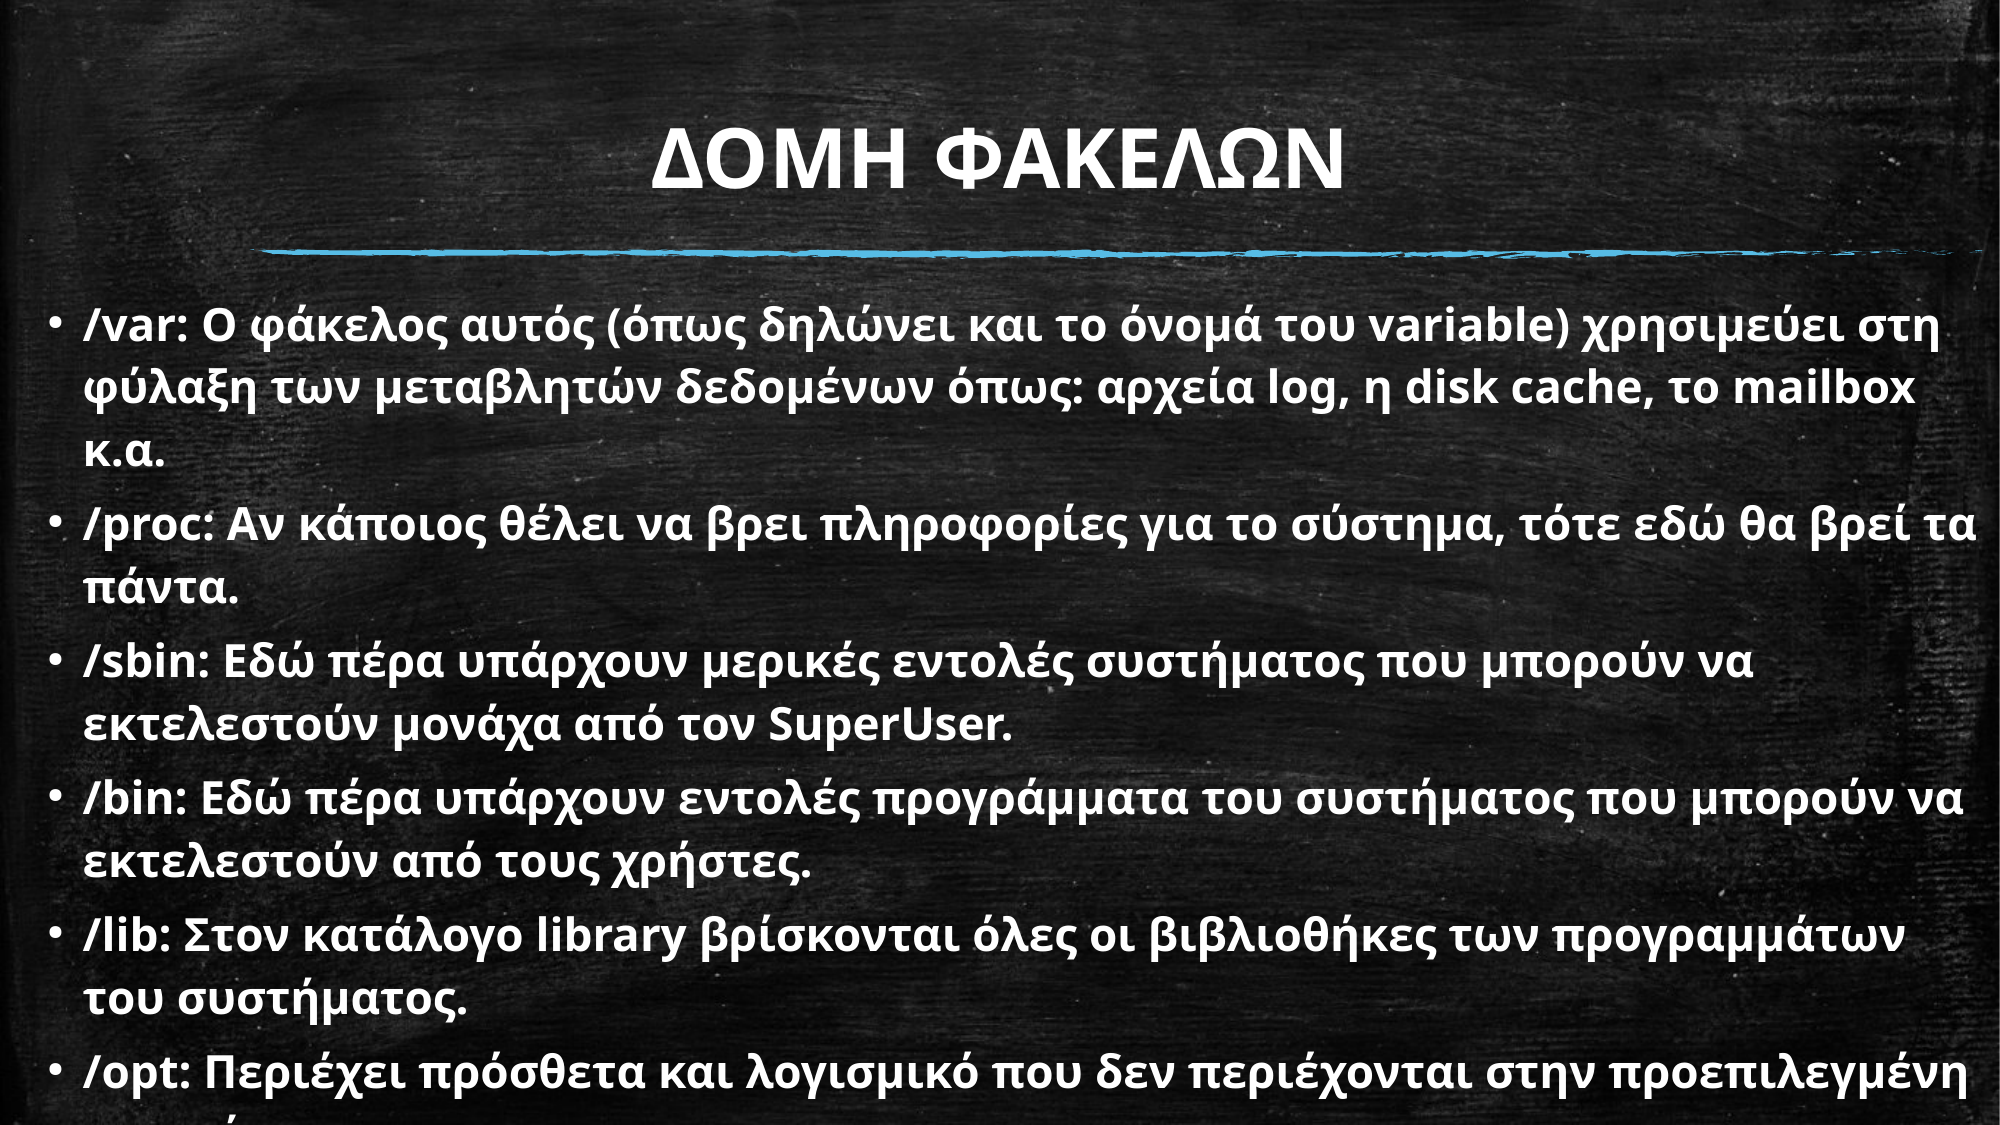

# ΔΟΜΗ ΦΑΚΕΛΩΝ
/var: Ο φάκελος αυτός (όπως δηλώνει και το όνομά του variable) χρησιμεύει στη φύλαξη των μεταβλητών δεδομένων όπως: αρχεία log, η disk cache, το mailbox κ.α.
/proc: Αν κάποιος θέλει να βρει πληροφορίες για το σύστημα, τότε εδώ θα βρεί τα πάντα.
/sbin: Εδώ πέρα υπάρχουν μερικές εντολές συστήματος που μπορούν να εκτελεστούν μονάχα από τον SuperUser.
/bin: Εδώ πέρα υπάρχουν εντολές προγράμματα του συστήματος που μπορούν να εκτελεστούν από τους χρήστες.
/lib: Στον κατάλογο library βρίσκονται όλες οι βιβλιοθήκες των προγραμμάτων του συστήματος.
/opt: Περιέχει πρόσθετα και λογισμικό που δεν περιέχονται στην προεπιλεγμένη εγκατάταση,